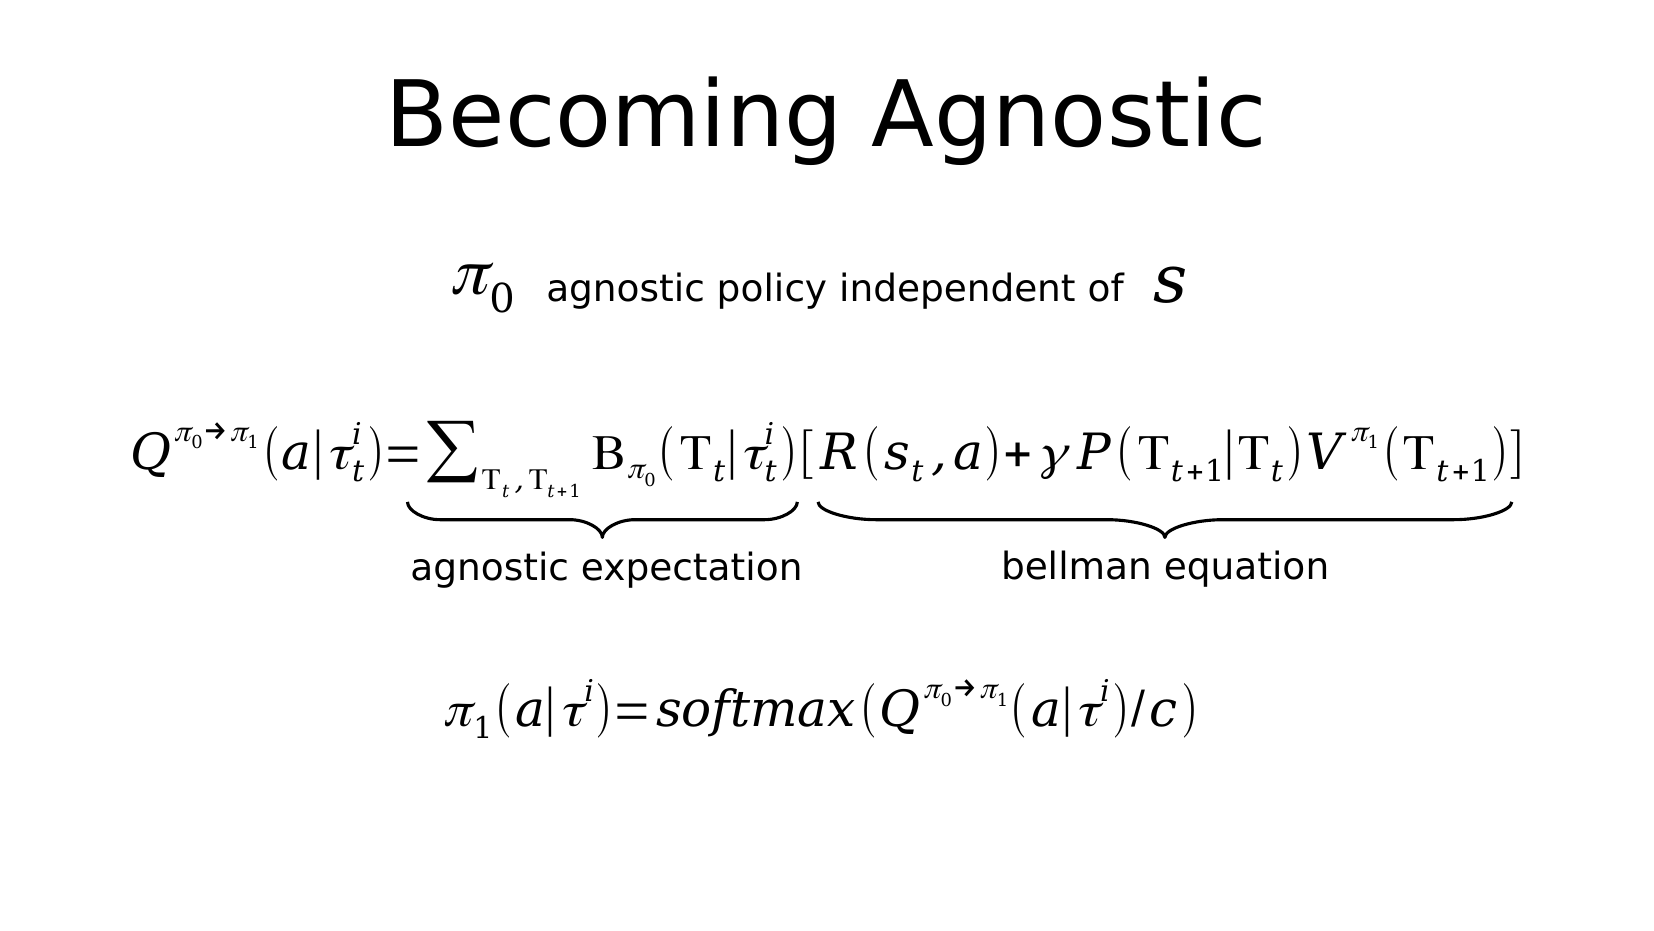

# Becoming Agnostic
agnostic policy independent of
bellman equation
agnostic expectation